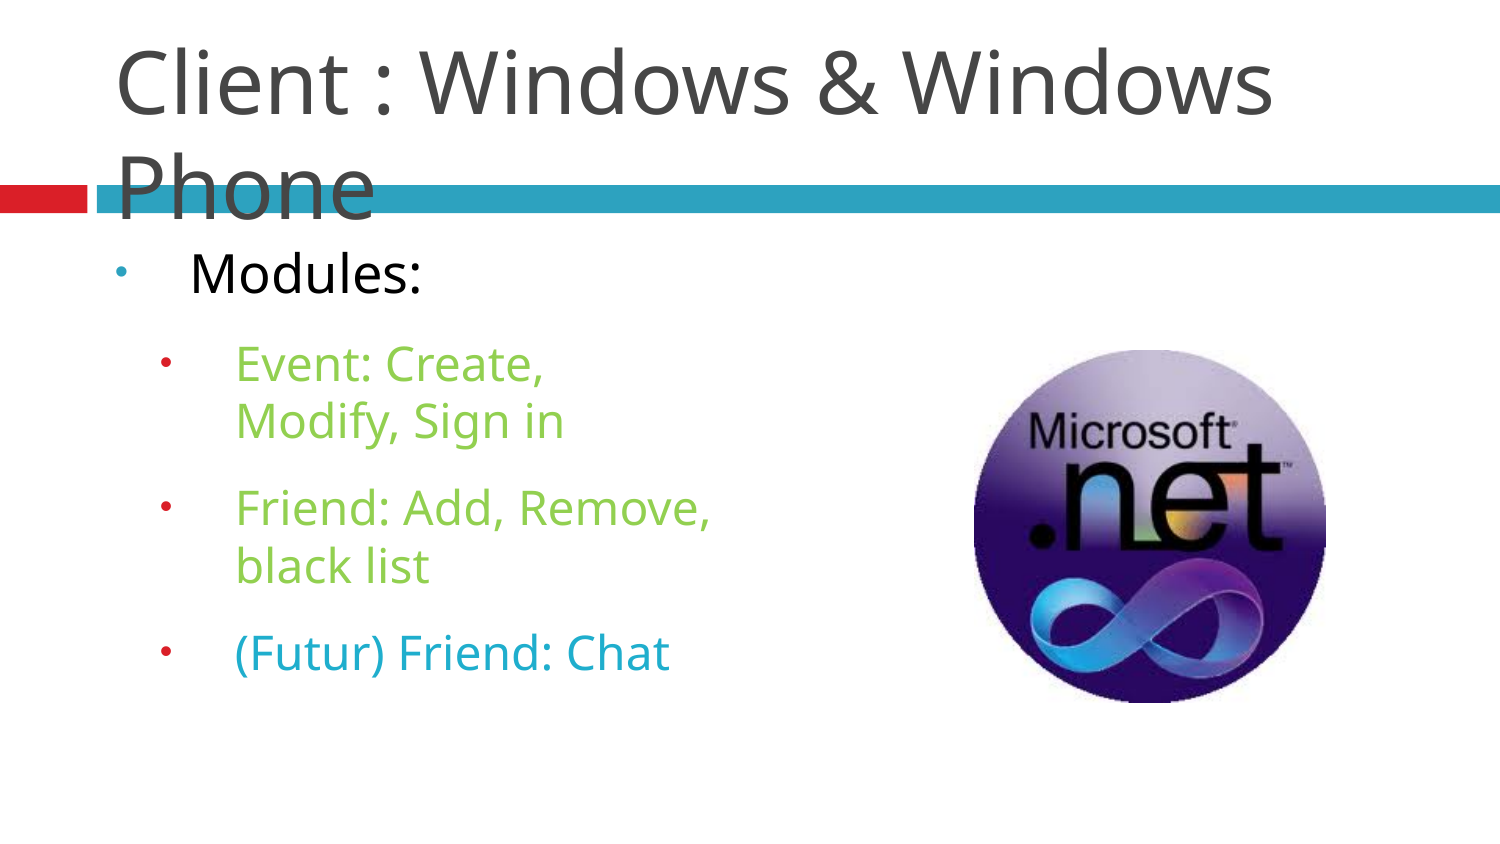

# Client : Windows & Windows Phone
Modules:
Event: Create, Modify, Sign in
Friend: Add, Remove, black list
(Futur) Friend: Chat